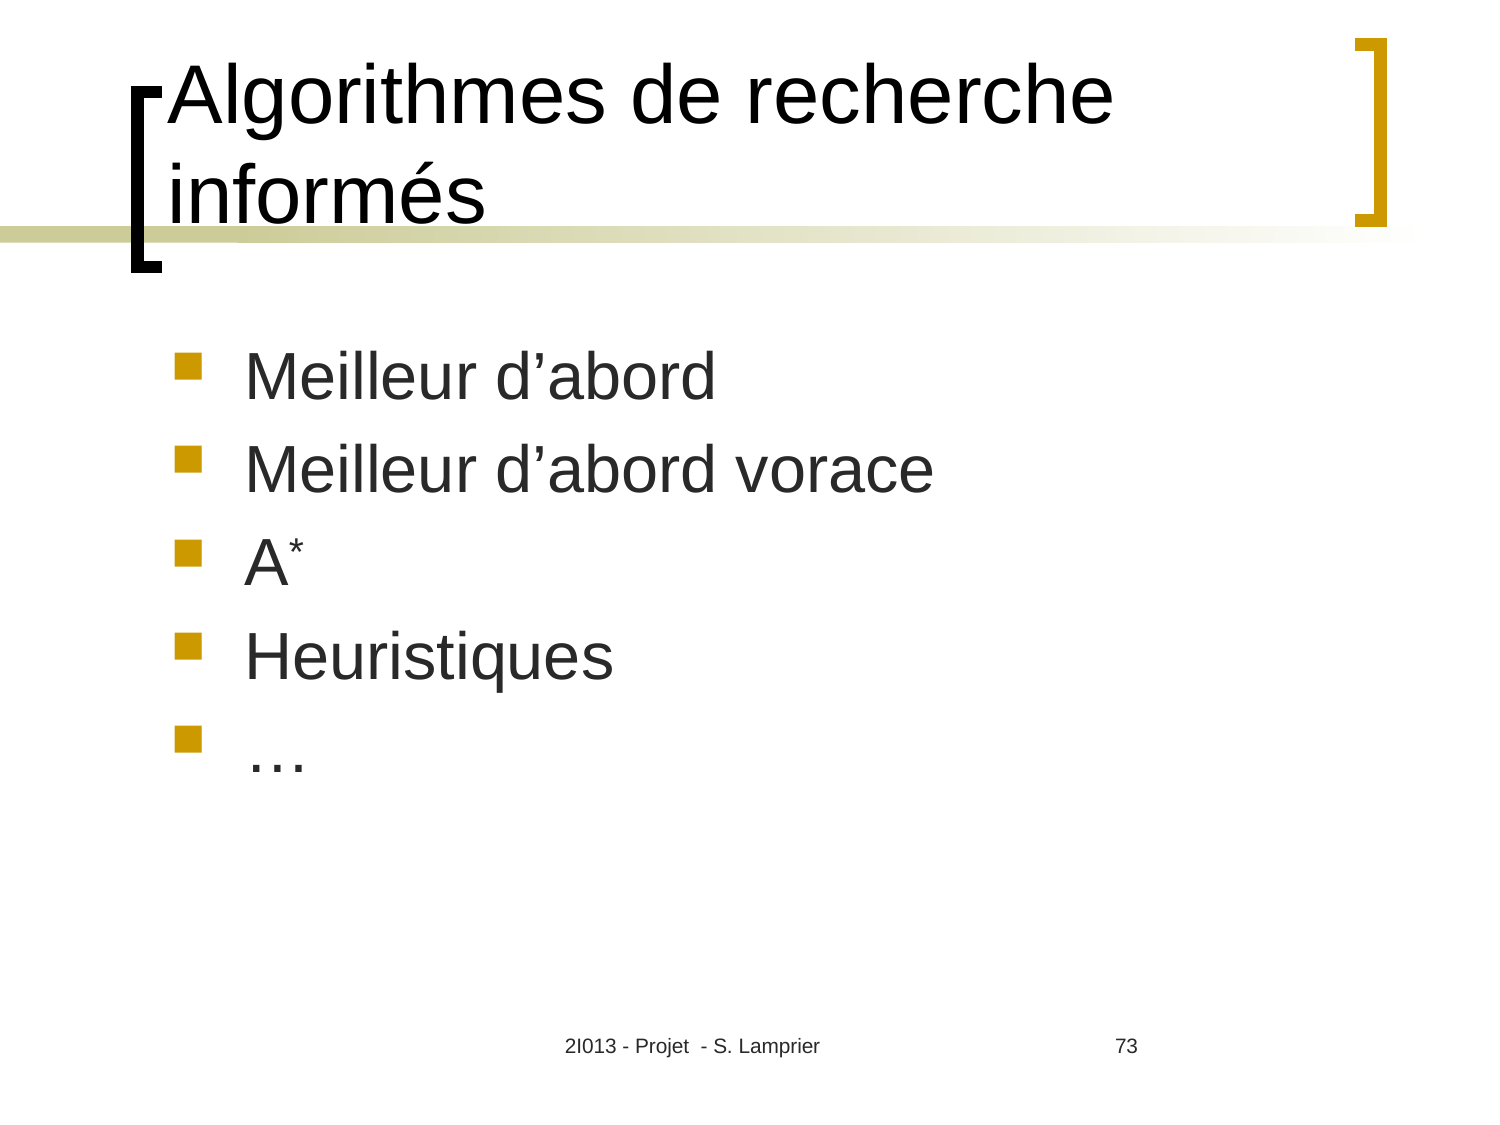

Algorithmes de recherche informés
# Meilleur d’abord
Meilleur d’abord vorace
A*
Heuristiques
…
2I013 - Projet - S. Lamprier